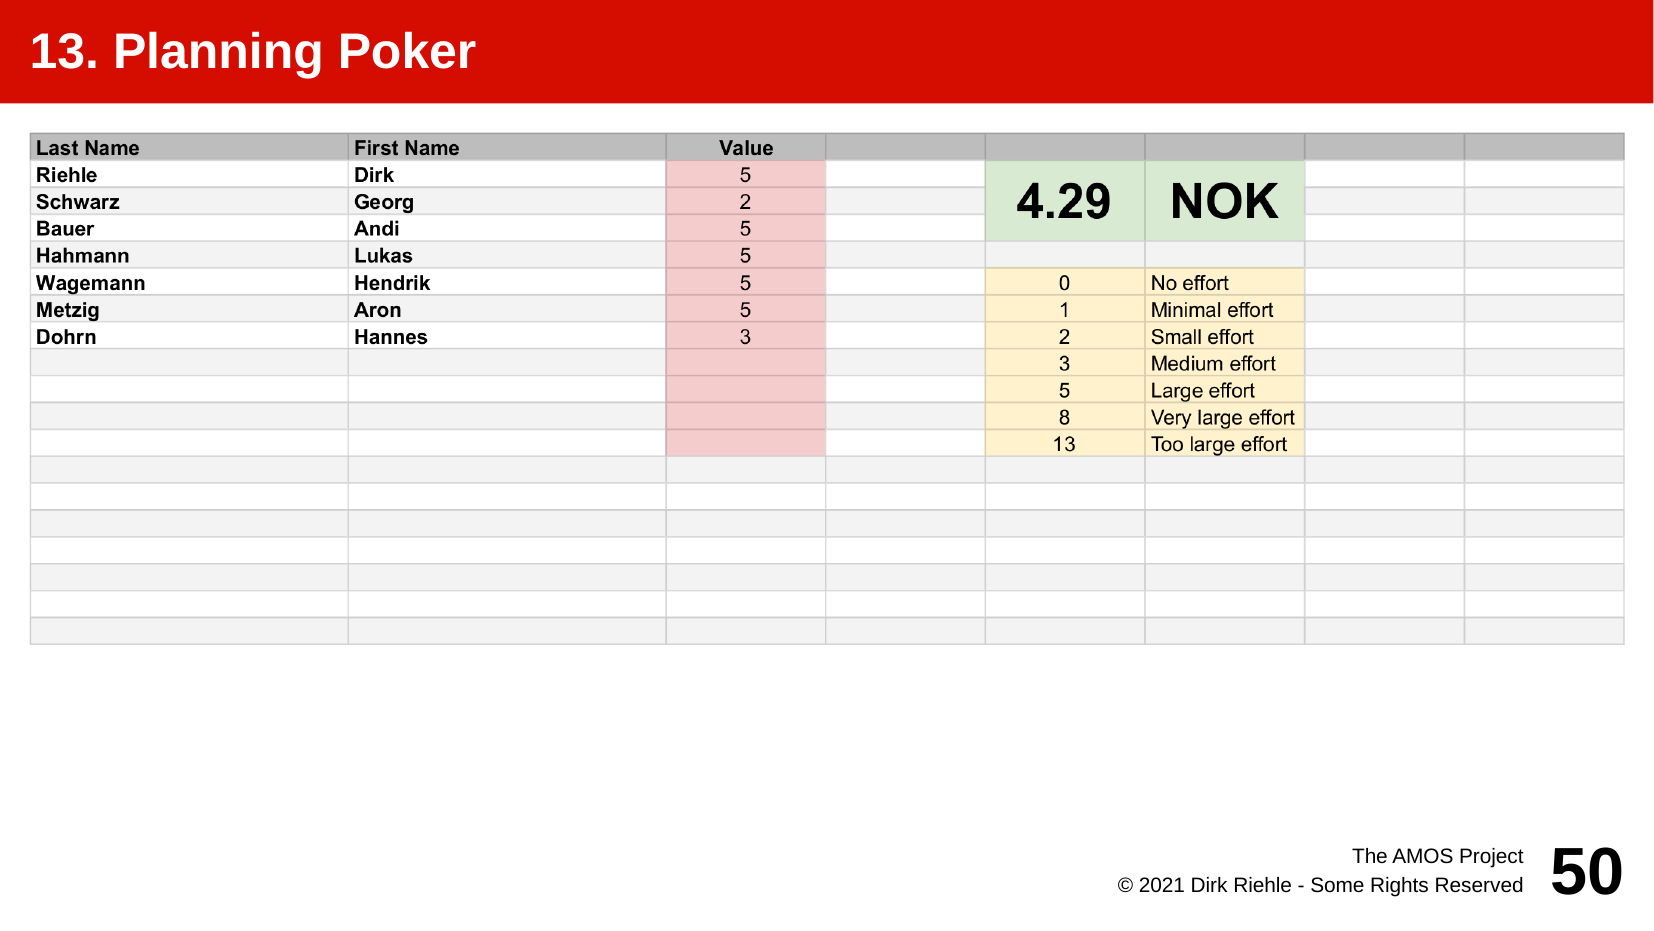

# 13. Planning Poker
The AMOS Project
50
© 2021 Dirk Riehle - Some Rights Reserved